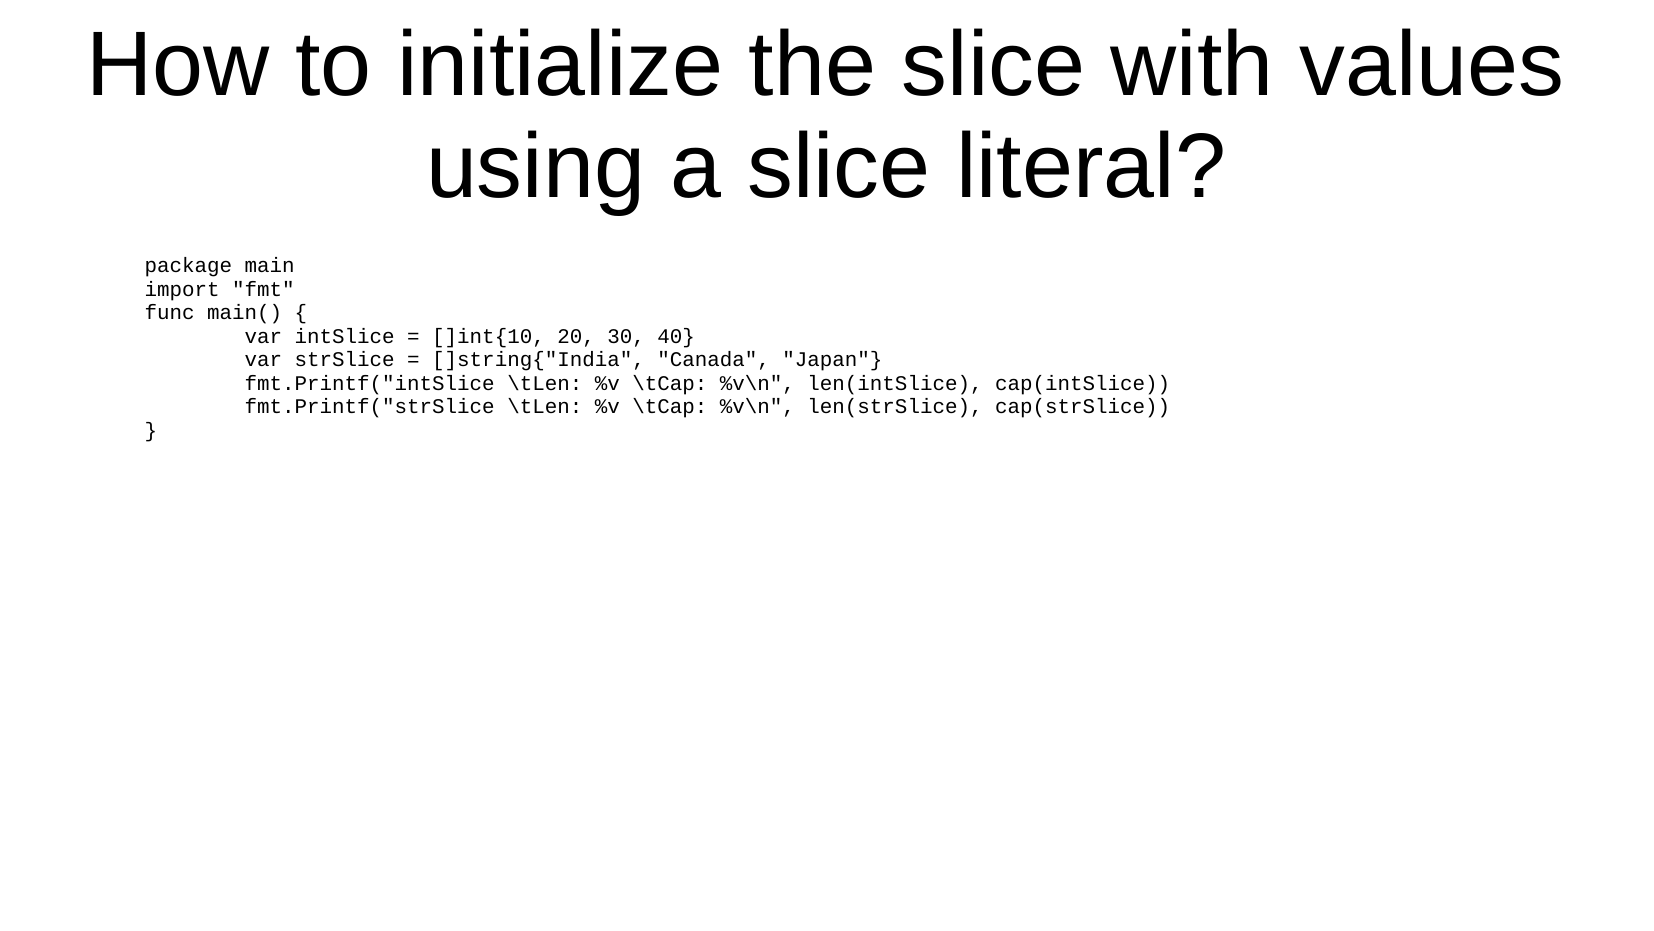

# How to initialize the slice with values using a slice literal?
package main
import "fmt"
func main() {
 var intSlice = []int{10, 20, 30, 40}
 var strSlice = []string{"India", "Canada", "Japan"}
 fmt.Printf("intSlice \tLen: %v \tCap: %v\n", len(intSlice), cap(intSlice))
 fmt.Printf("strSlice \tLen: %v \tCap: %v\n", len(strSlice), cap(strSlice))
}